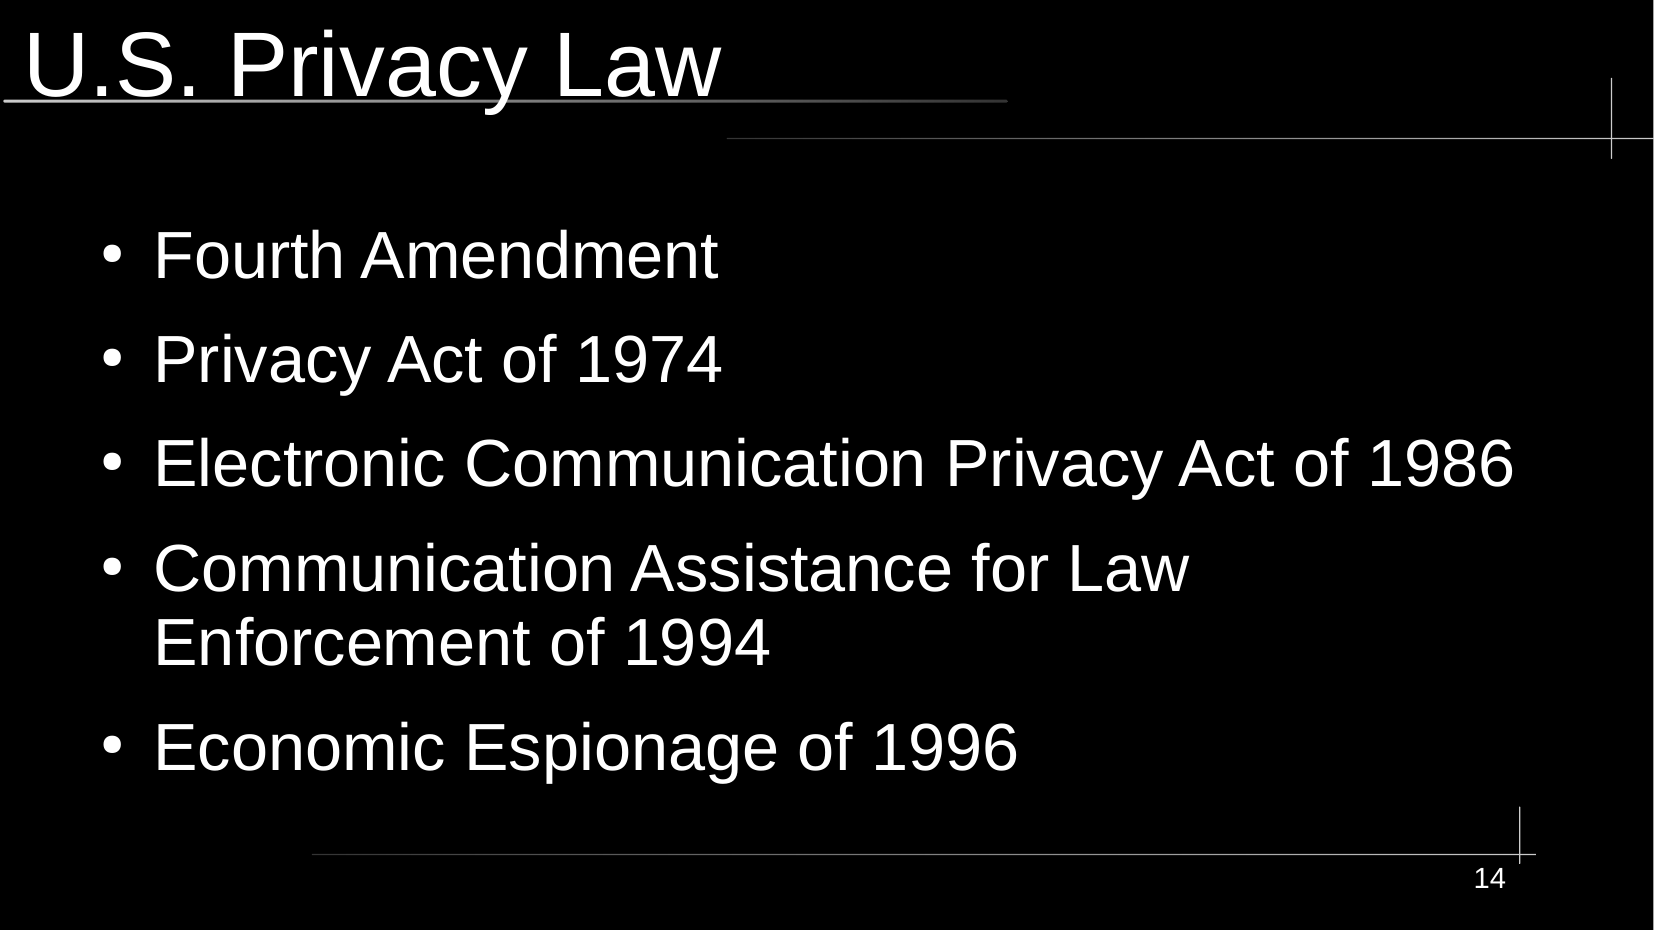

# U.S. Privacy Law
Fourth Amendment
Privacy Act of 1974
Electronic Communication Privacy Act of 1986
Communication Assistance for Law Enforcement of 1994
Economic Espionage of 1996
14